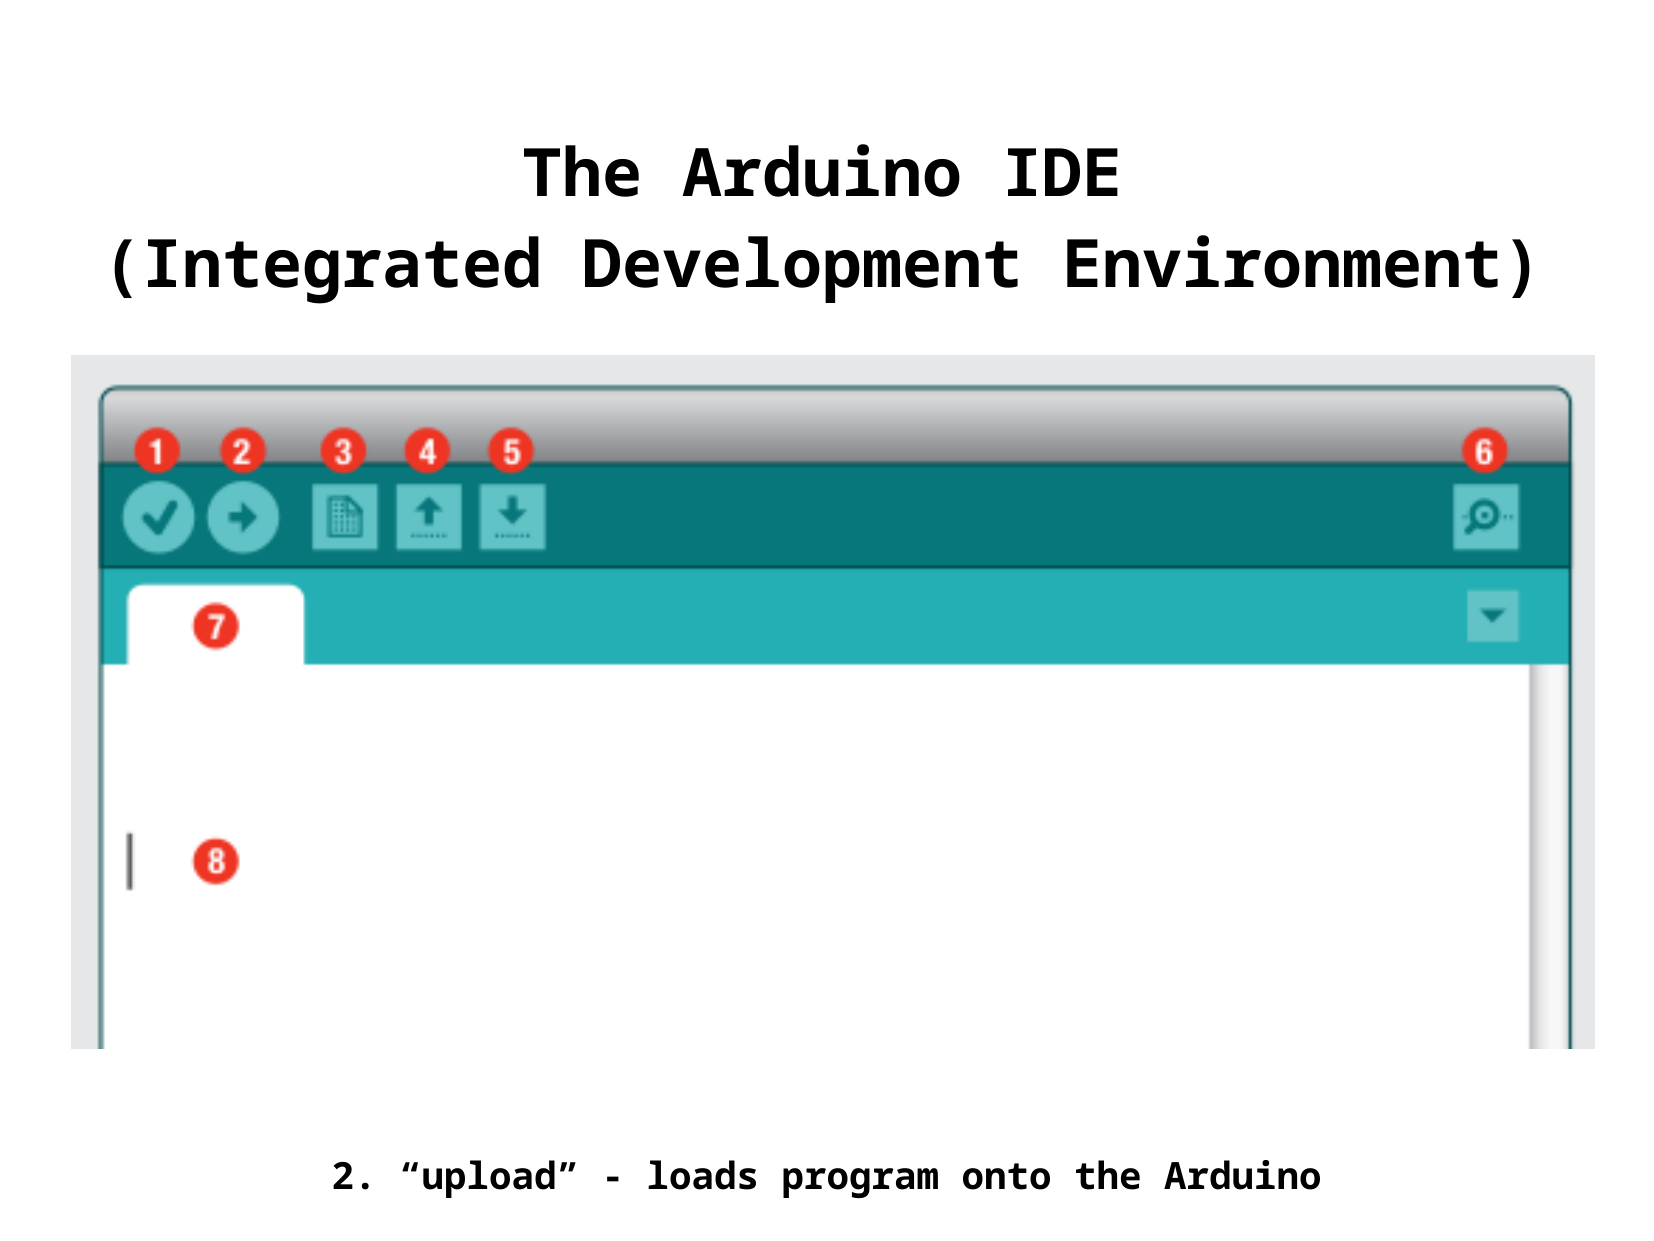

The Arduino IDE
(Integrated Development Environment)
2. “upload” - loads program onto the Arduino